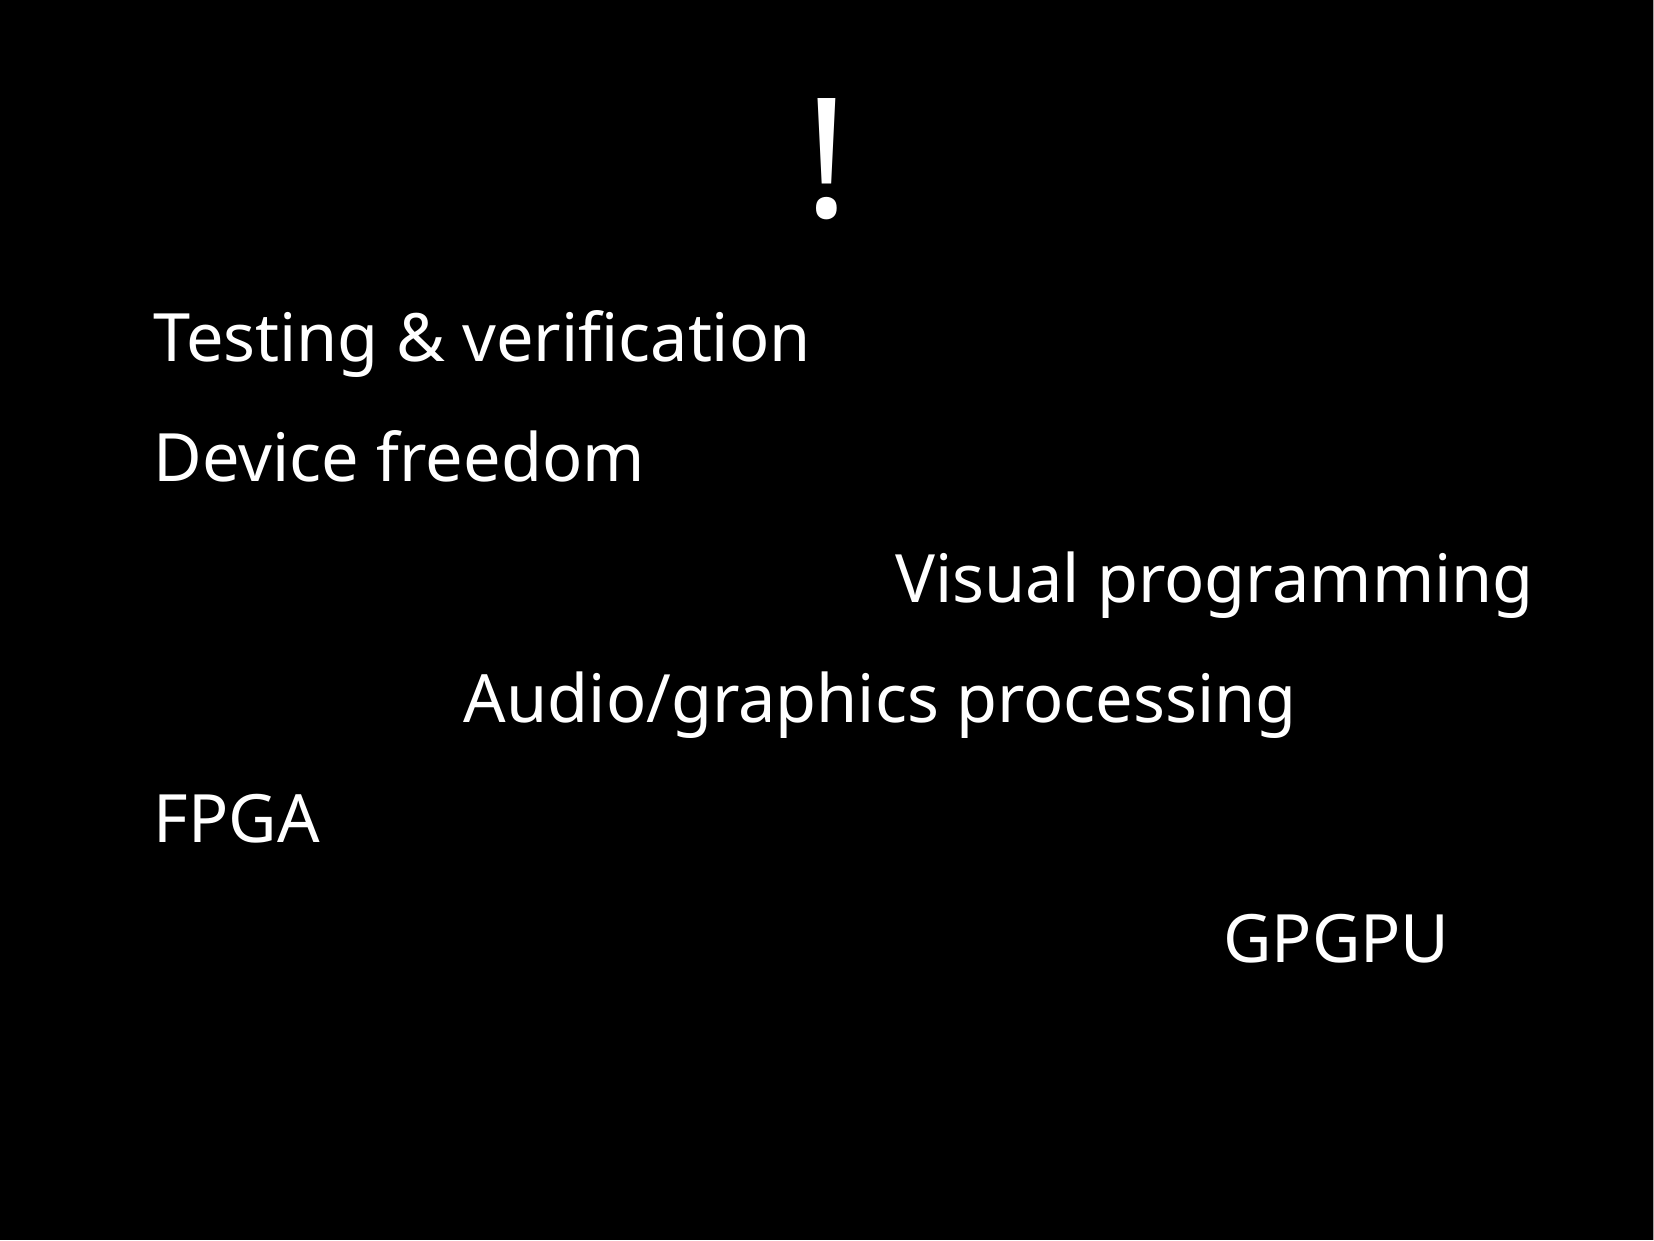

# !
Testing & verification
Device freedom
 Visual programming
 Audio/graphics processing
FPGA
 GPGPU